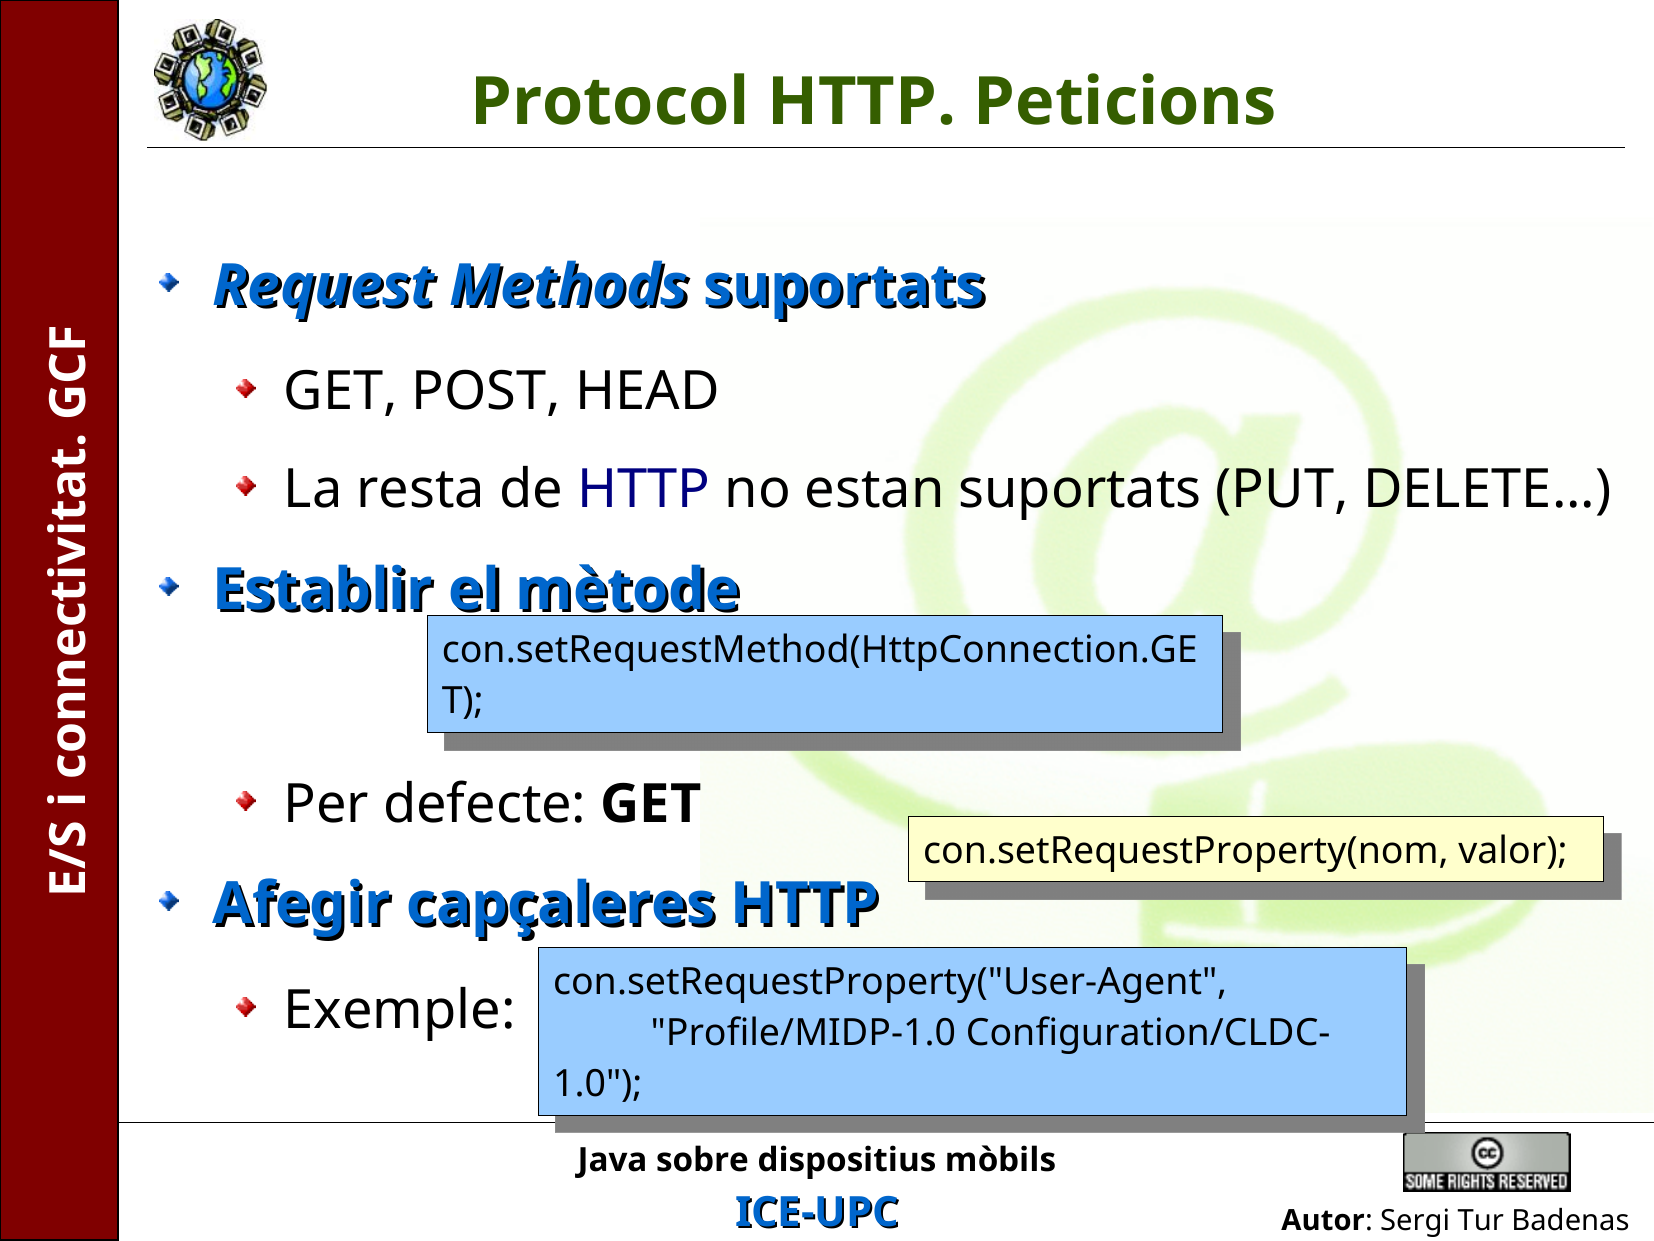

# Protocol HTTP. Peticions
Request Methods suportats
GET, POST, HEAD
La resta de HTTP no estan suportats (PUT, DELETE...)
Establir el mètode
Per defecte: GET
Afegir capçaleres HTTP
Exemple:
con.setRequestMethod(HttpConnection.GET);
con.setRequestProperty(nom, valor);
con.setRequestProperty("User-Agent",
 "Profile/MIDP-1.0 Configuration/CLDC-1.0");